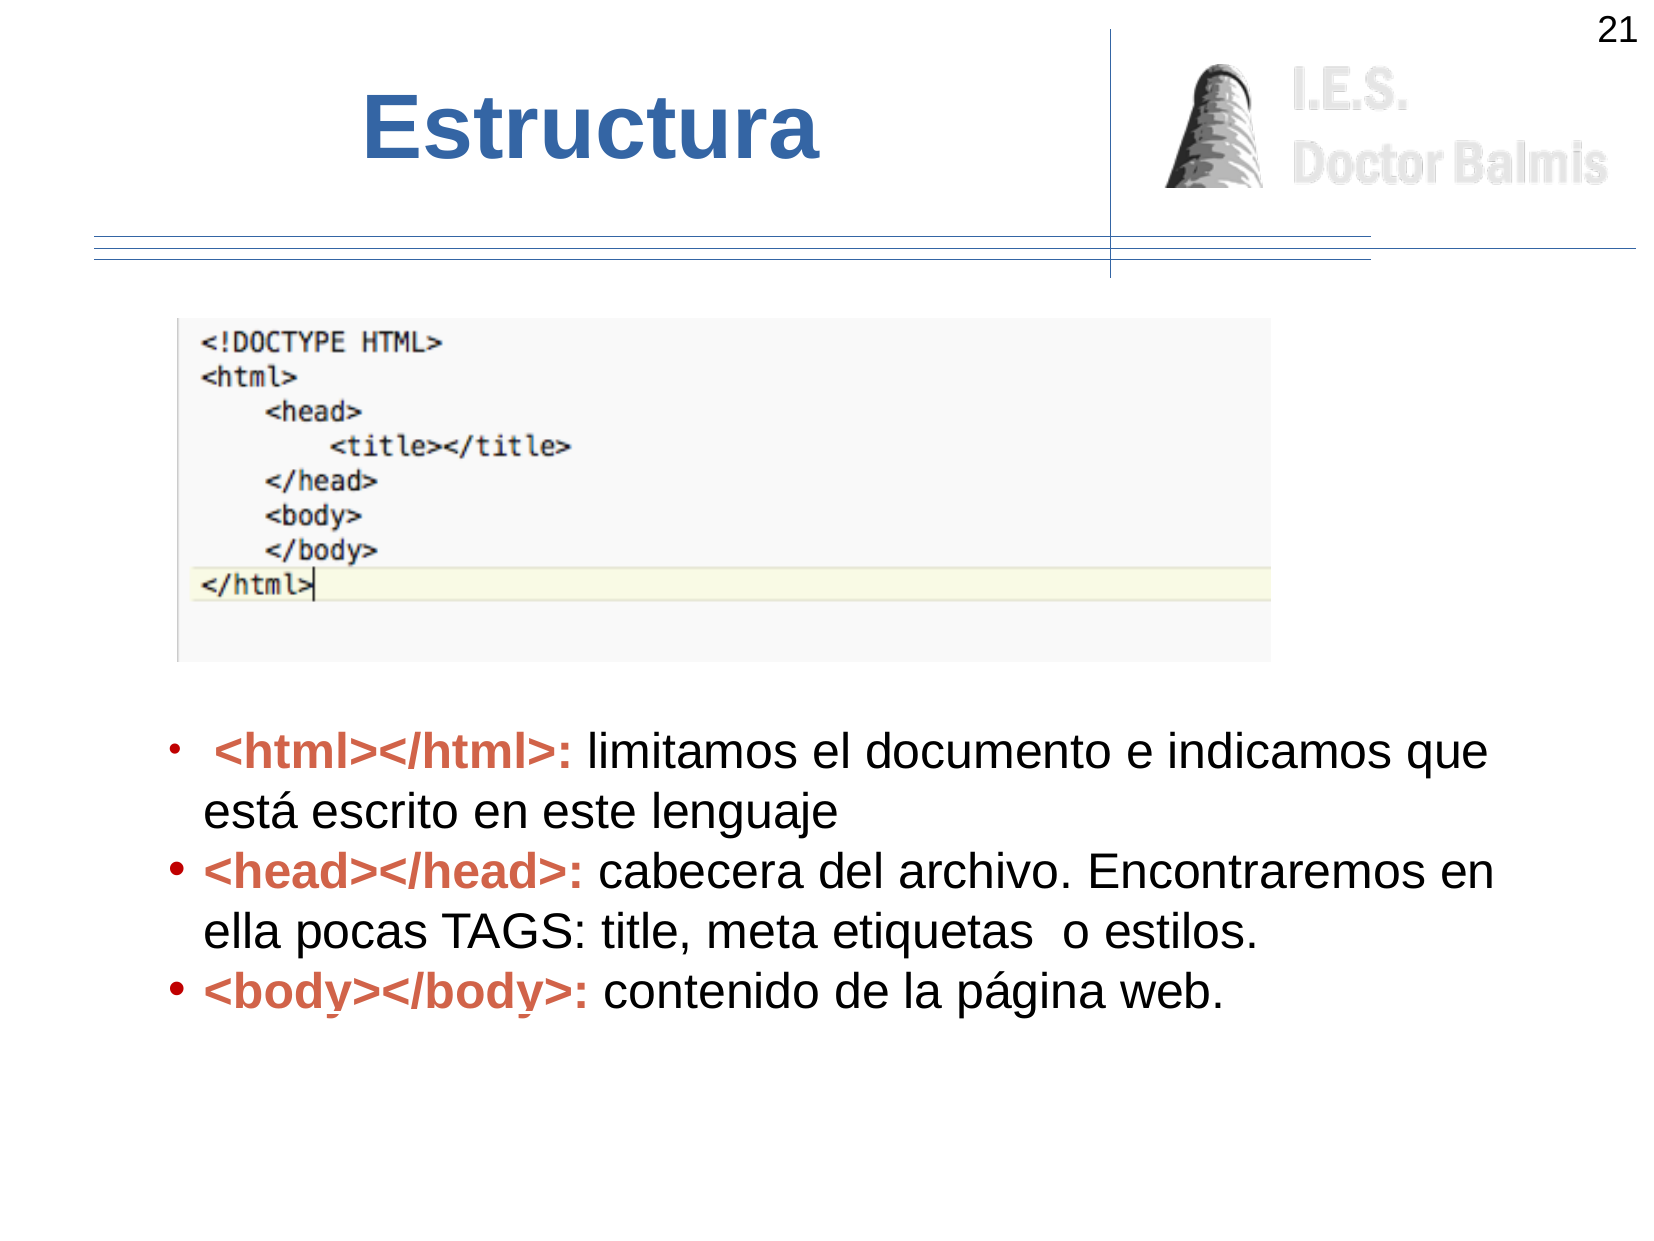

# Estructura
 <html></html>: limitamos el documento e indicamos que está escrito en este lenguaje
<head></head>: cabecera del archivo. Encontraremos en ella pocas TAGS: title, meta etiquetas o estilos.
<body></body>: contenido de la página web.